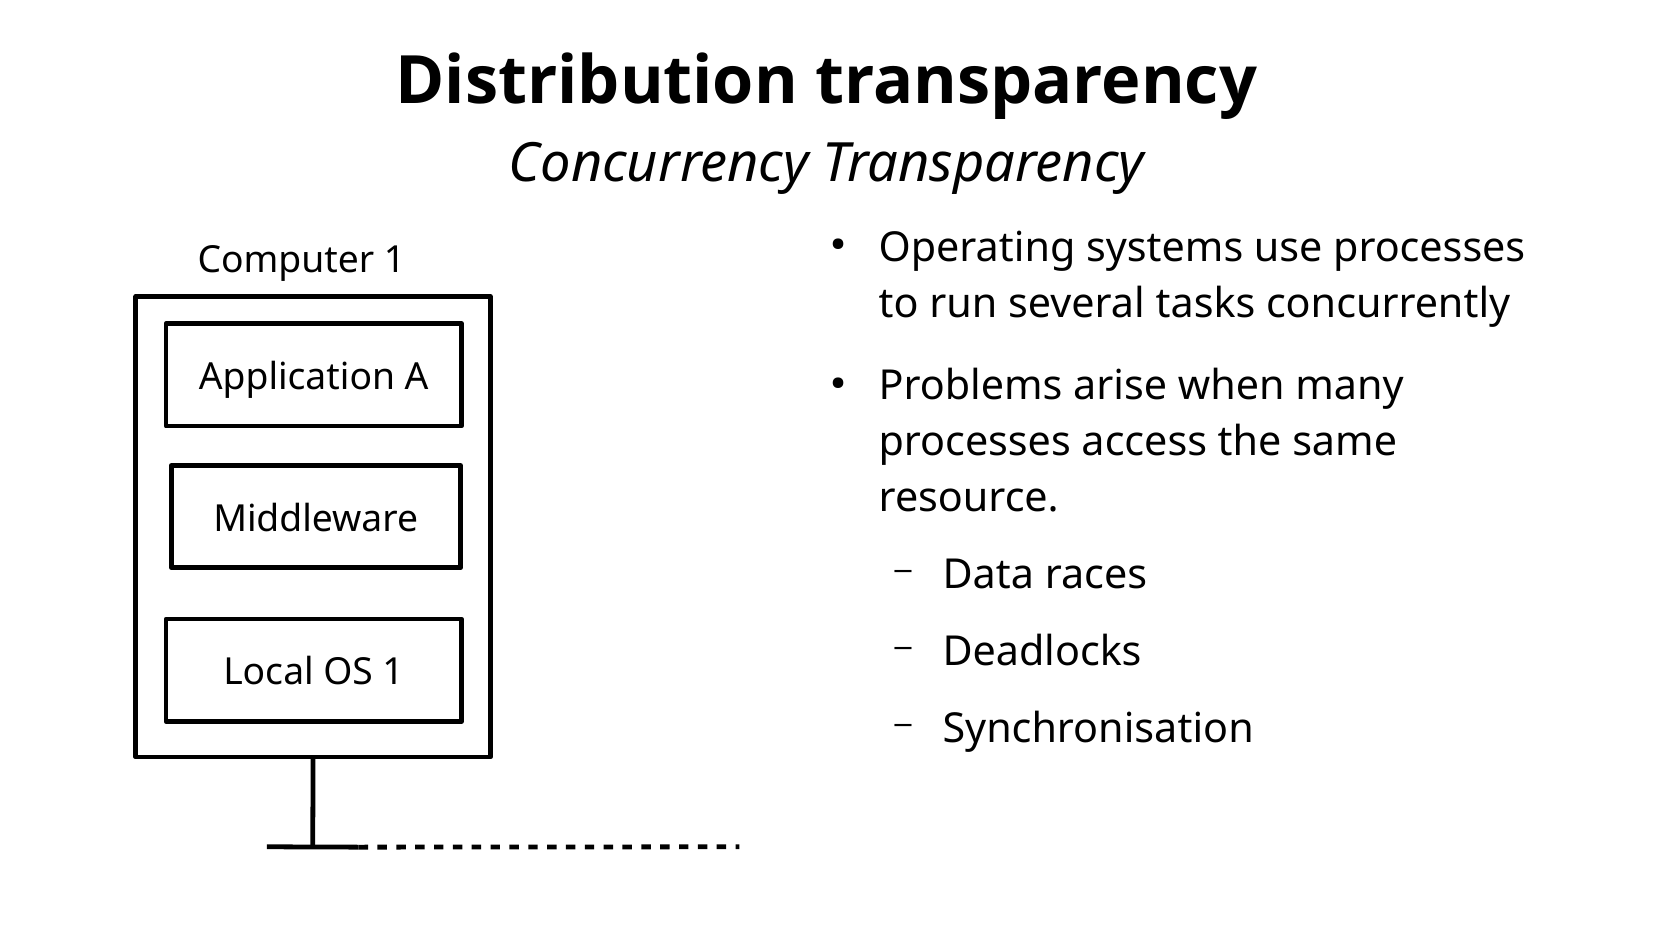

# Distribution transparency Concurrency Transparency
Operating systems use processes to run several tasks concurrently
Problems arise when many processes access the same resource.
Data races
Deadlocks
Synchronisation
Computer 1
Application A
Middleware
Local OS 1